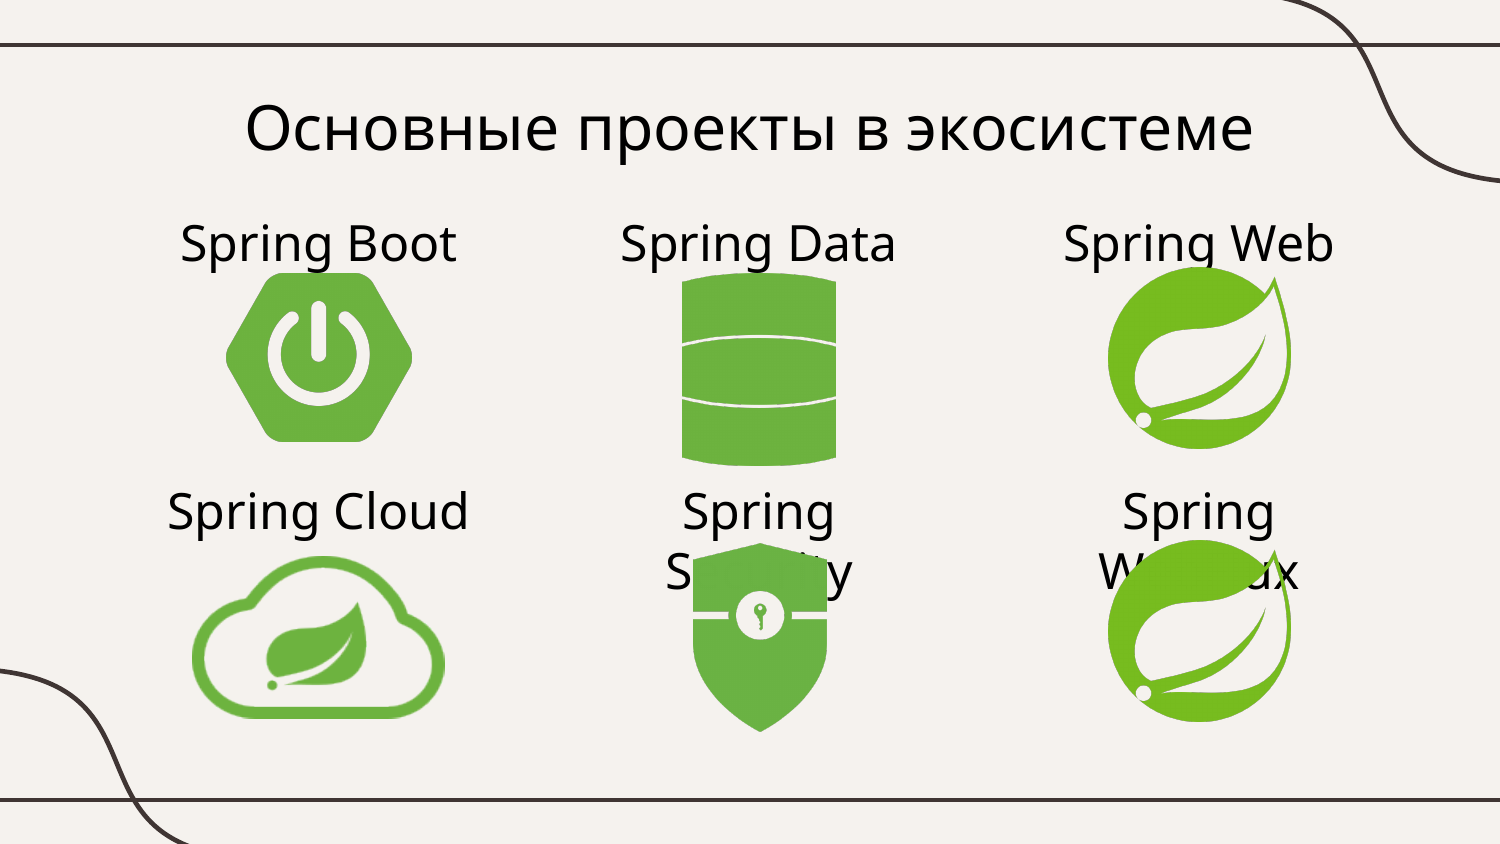

Основные проекты в экосистеме​
# Spring Boot​
Spring Data
Spring Web
Spring Cloud​
Spring Security
Spring WebFlux​